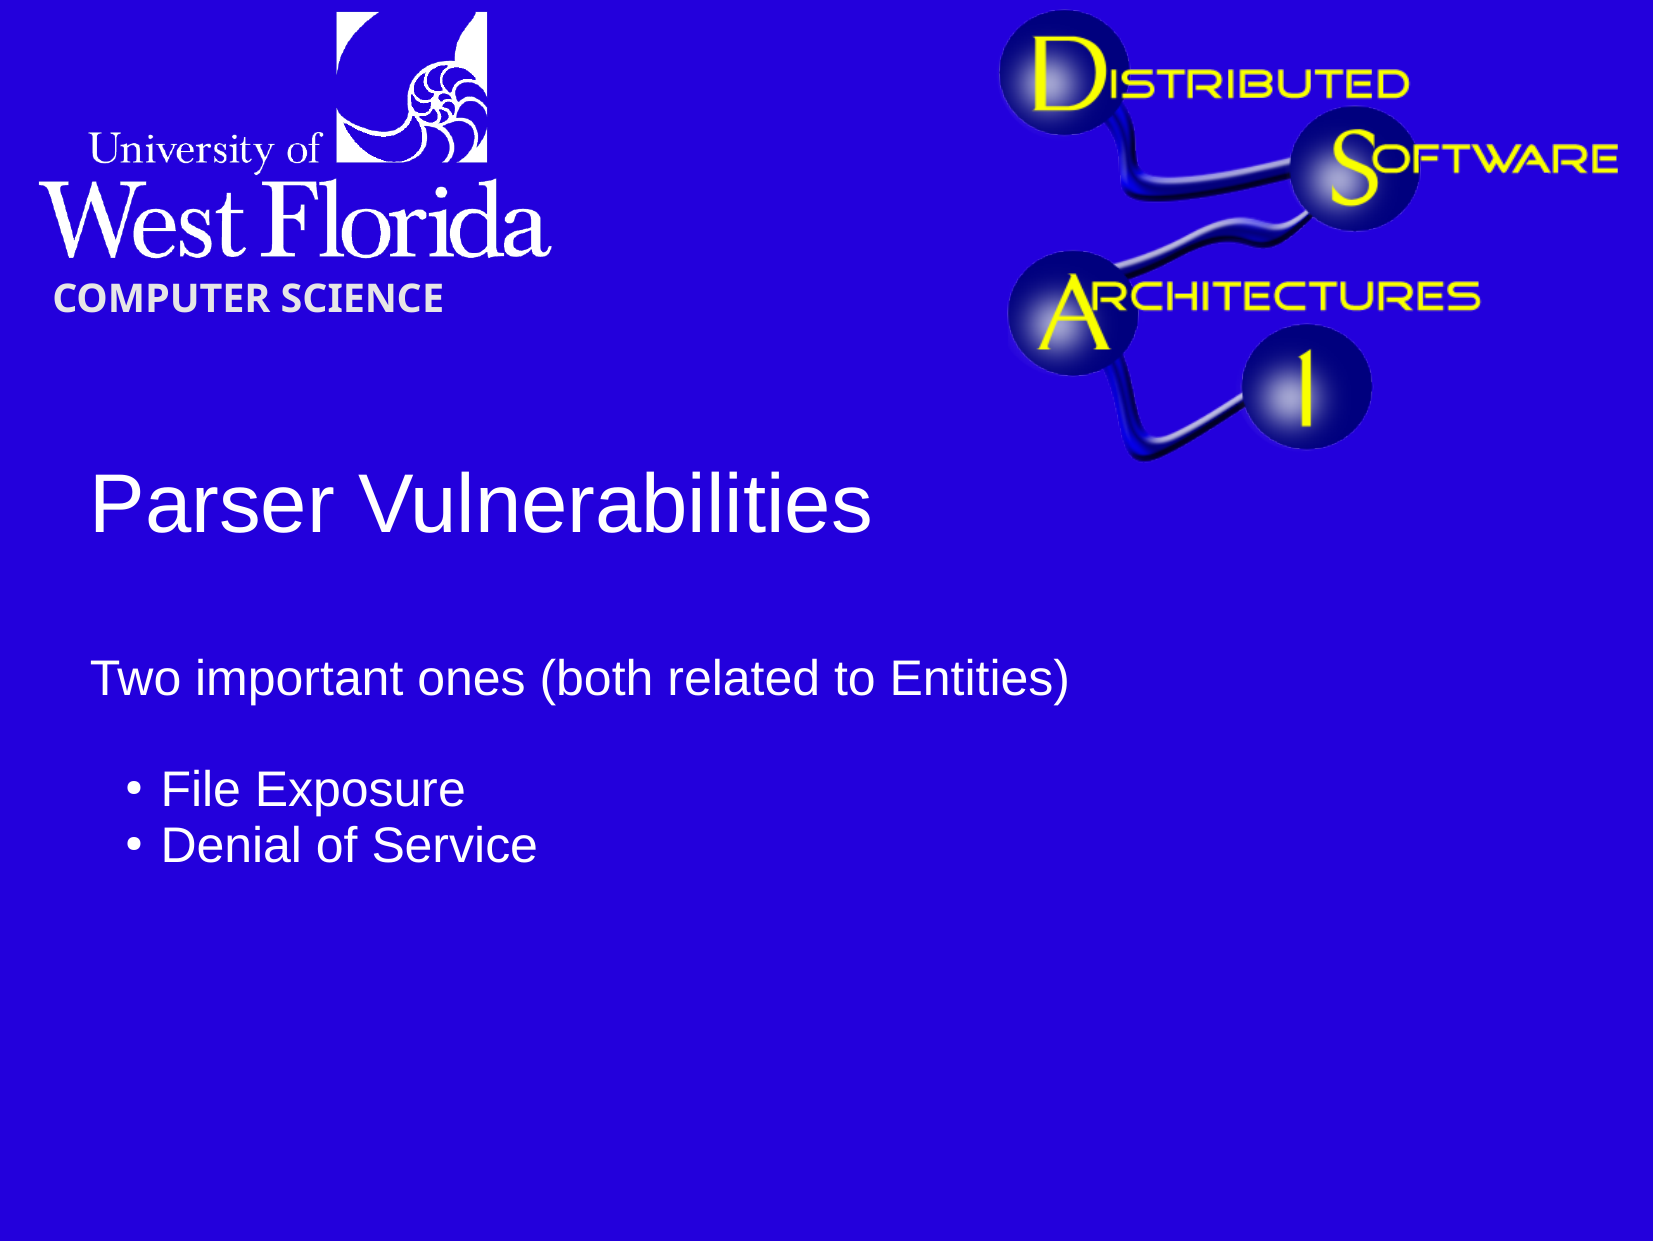

COMPUTER SCIENCE
Parser Vulnerabilities
Two important ones (both related to Entities)
File Exposure
Denial of Service